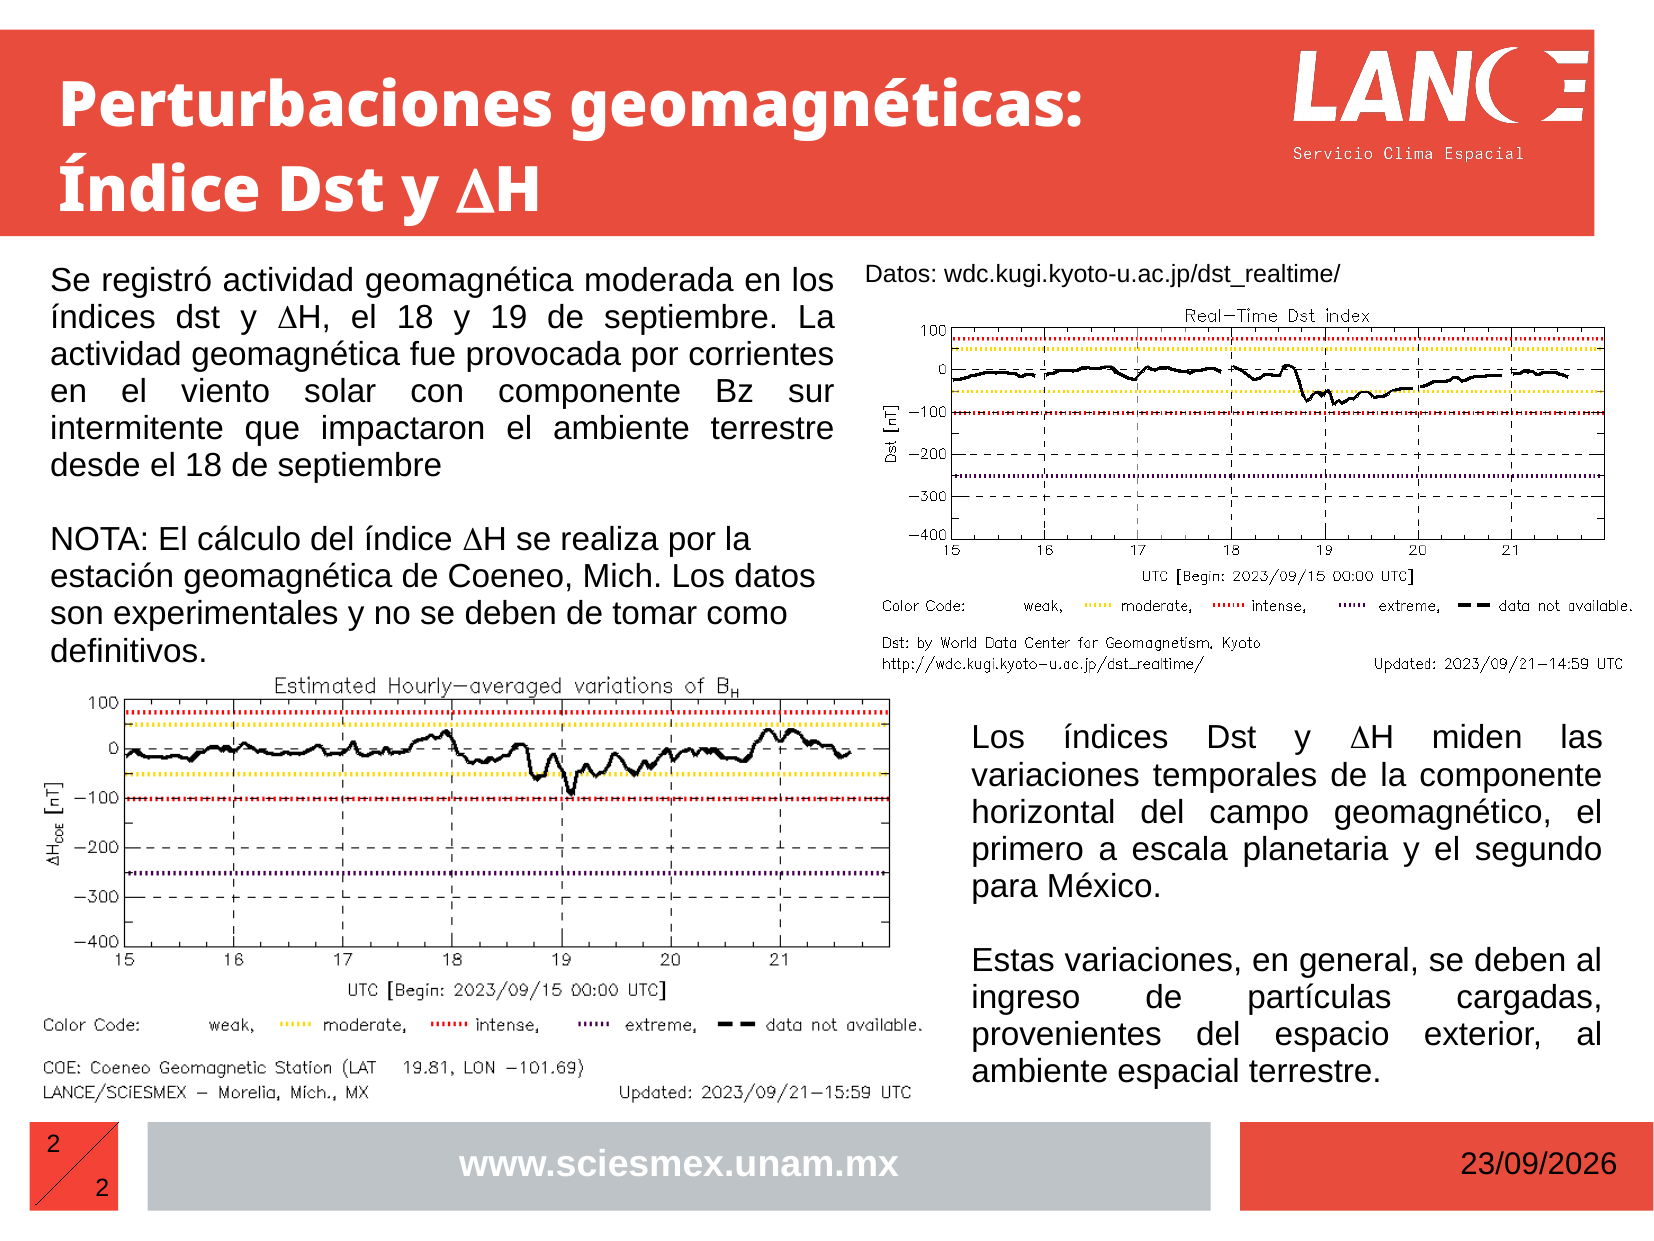

# Perturbaciones geomagnéticas: Índice Dst y DH
Datos: wdc.kugi.kyoto-u.ac.jp/dst_realtime/
Se registró actividad geomagnética moderada en los índices dst y DH, el 18 y 19 de septiembre. La actividad geomagnética fue provocada por corrientes en el viento solar con componente Bz sur intermitente que impactaron el ambiente terrestre desde el 18 de septiembre
NOTA: El cálculo del índice DH se realiza por la estación geomagnética de Coeneo, Mich. Los datos son experimentales y no se deben de tomar como definitivos.
Los índices Dst y DH miden las variaciones temporales de la componente horizontal del campo geomagnético, el primero a escala planetaria y el segundo para México.
Estas variaciones, en general, se deben al ingreso de partículas cargadas, provenientes del espacio exterior, al ambiente espacial terrestre.
www.sciesmex.unam.mx
2